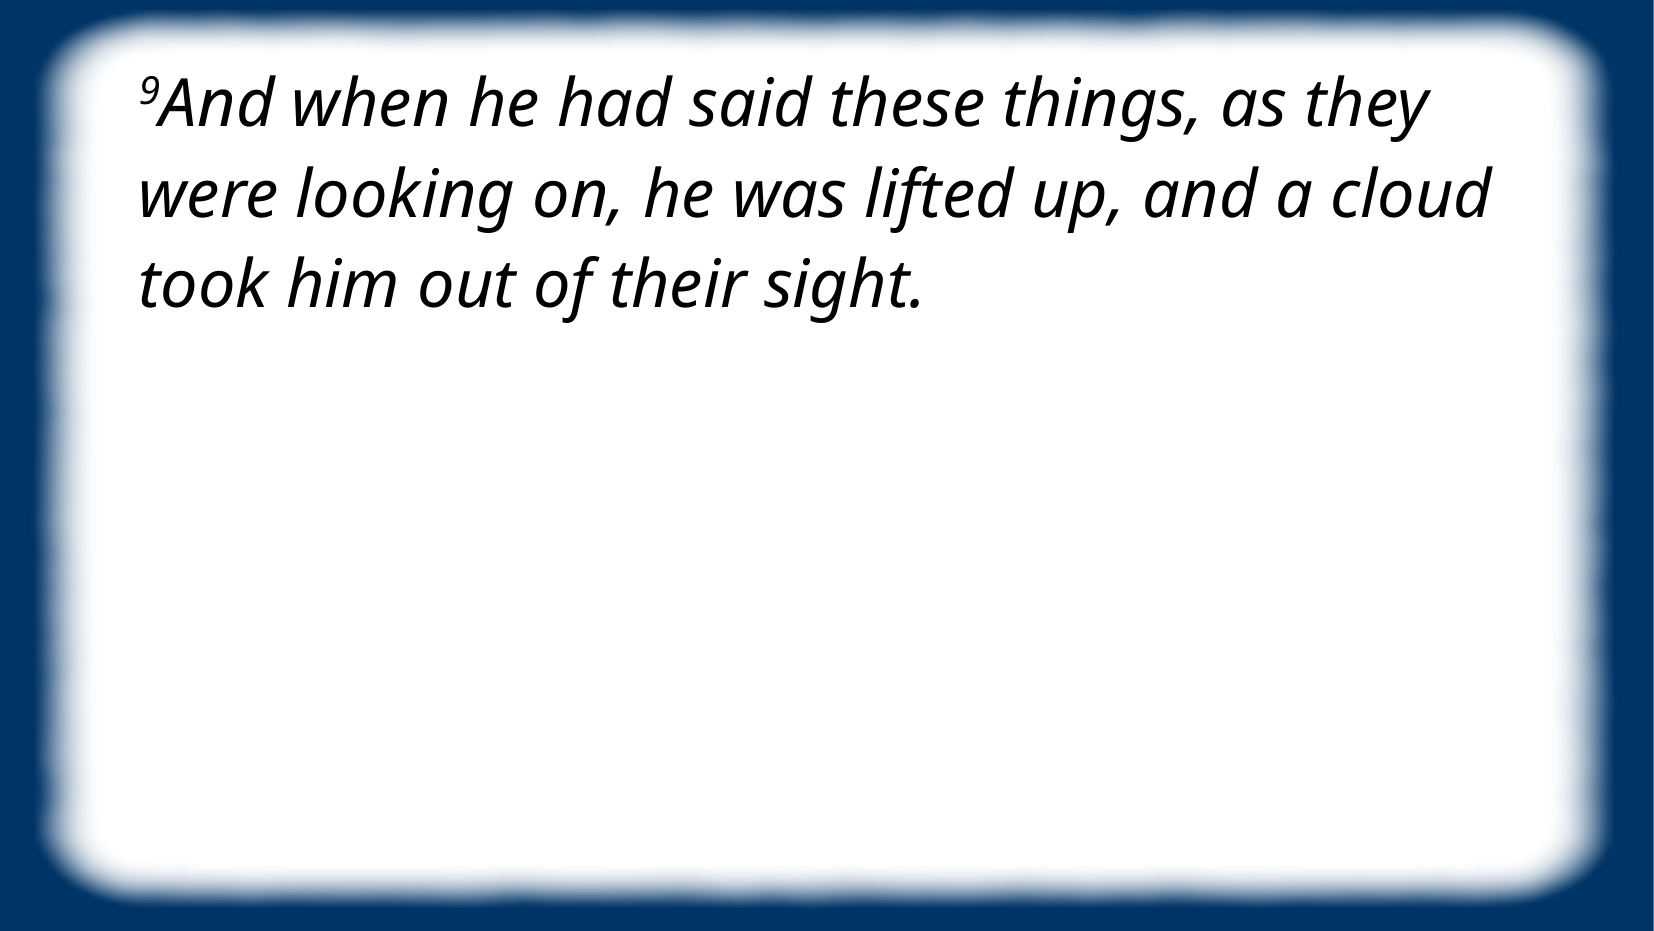

9And when he had said these things, as they were looking on, he was lifted up, and a cloud took him out of their sight.